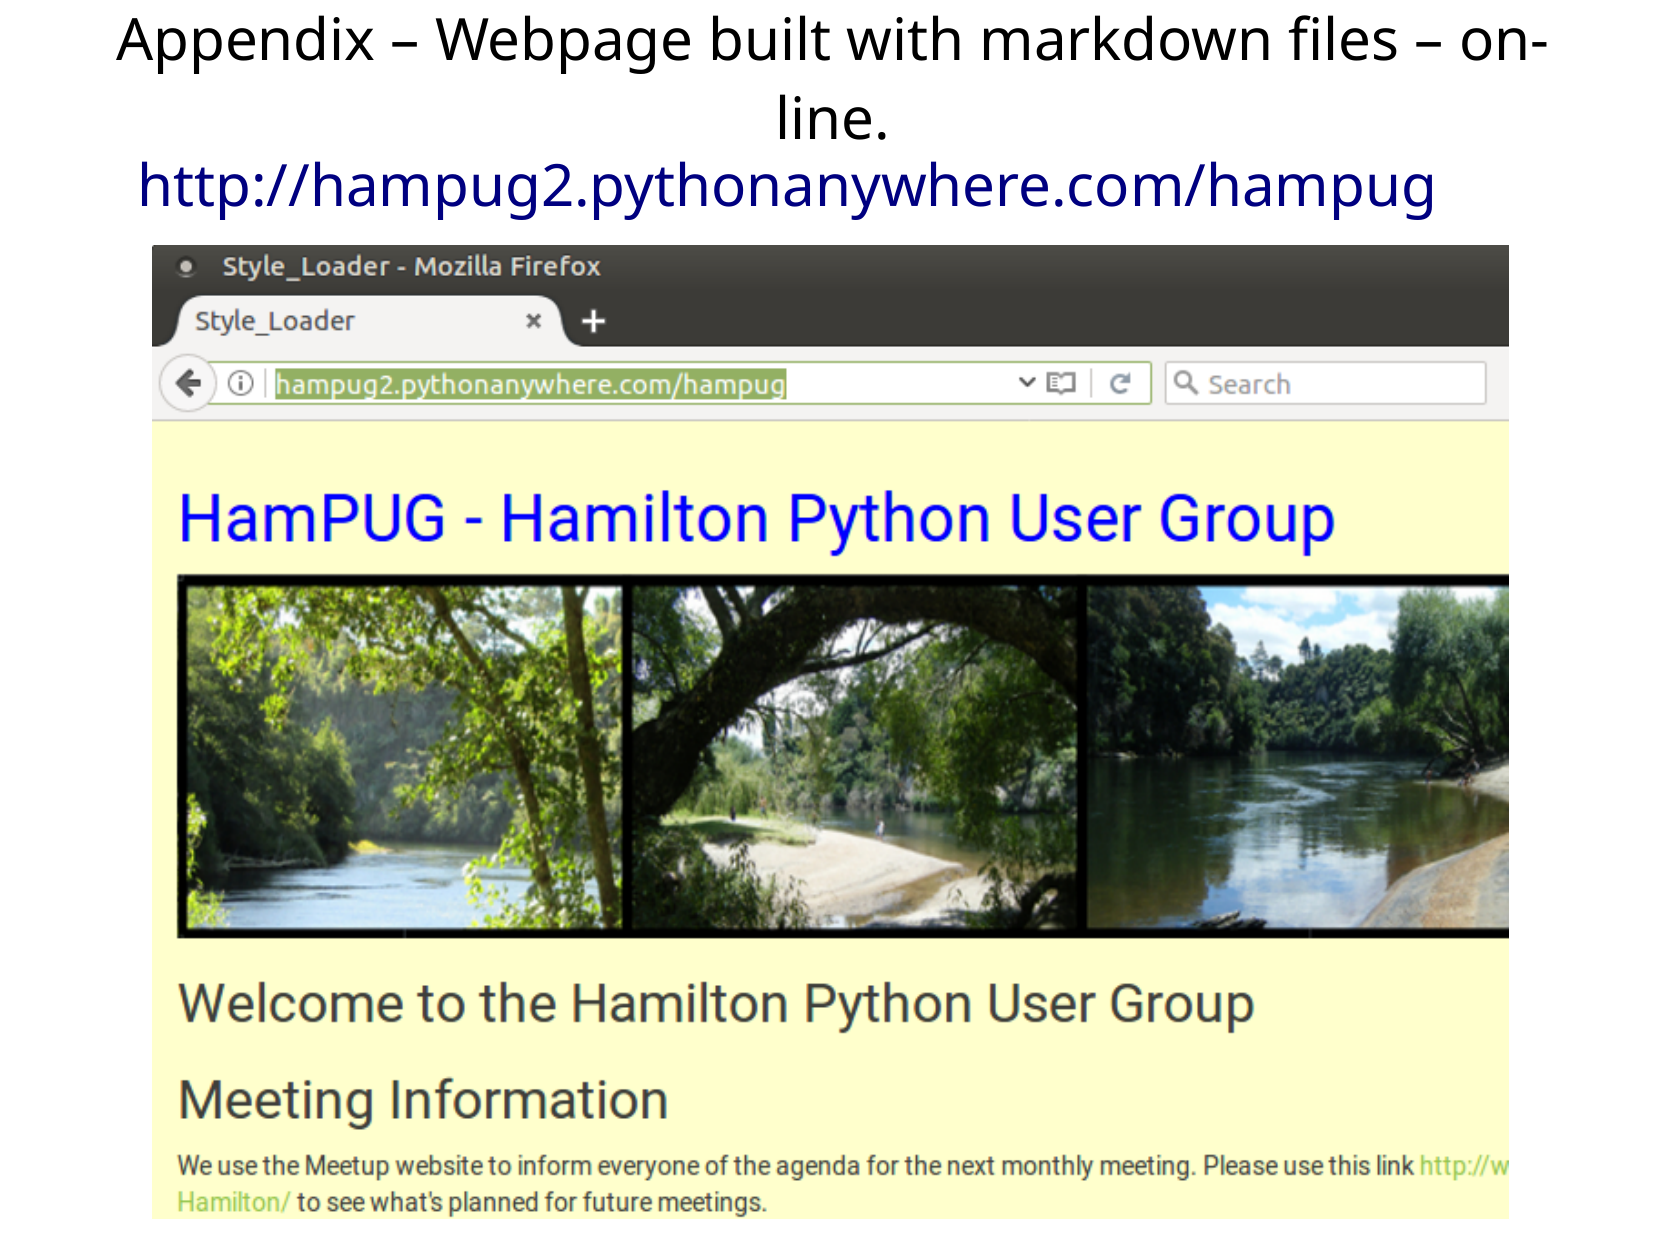

Appendix – Webpage built with markdown files – on-line.
http://hampug2.pythonanywhere.com/hampug